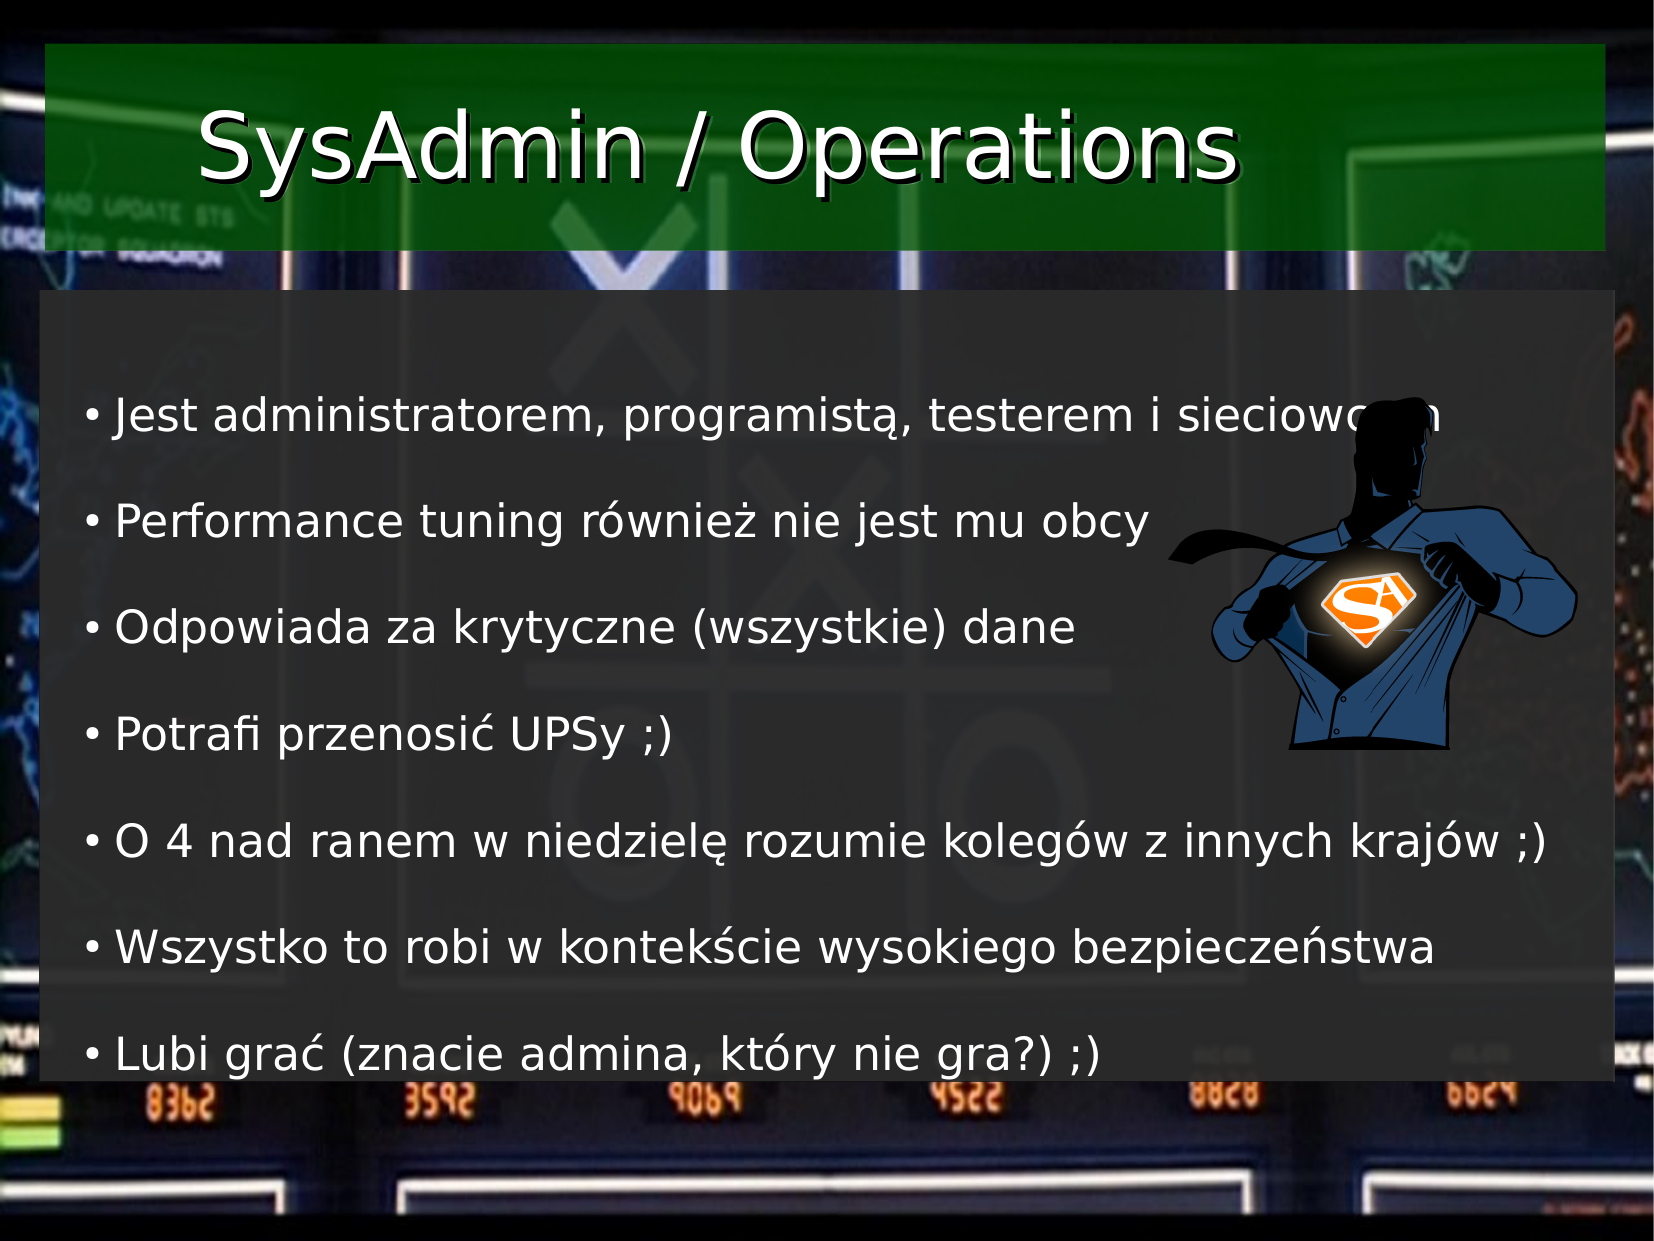

# SysAdmin / Operations
 Jest administratorem, programistą, testerem i sieciowcem
 Performance tuning również nie jest mu obcy
 Odpowiada za krytyczne (wszystkie) dane
 Potrafi przenosić UPSy ;)
 O 4 nad ranem w niedzielę rozumie kolegów z innych krajów ;)
 Wszystko to robi w kontekście wysokiego bezpieczeństwa
 Lubi grać (znacie admina, który nie gra?) ;)